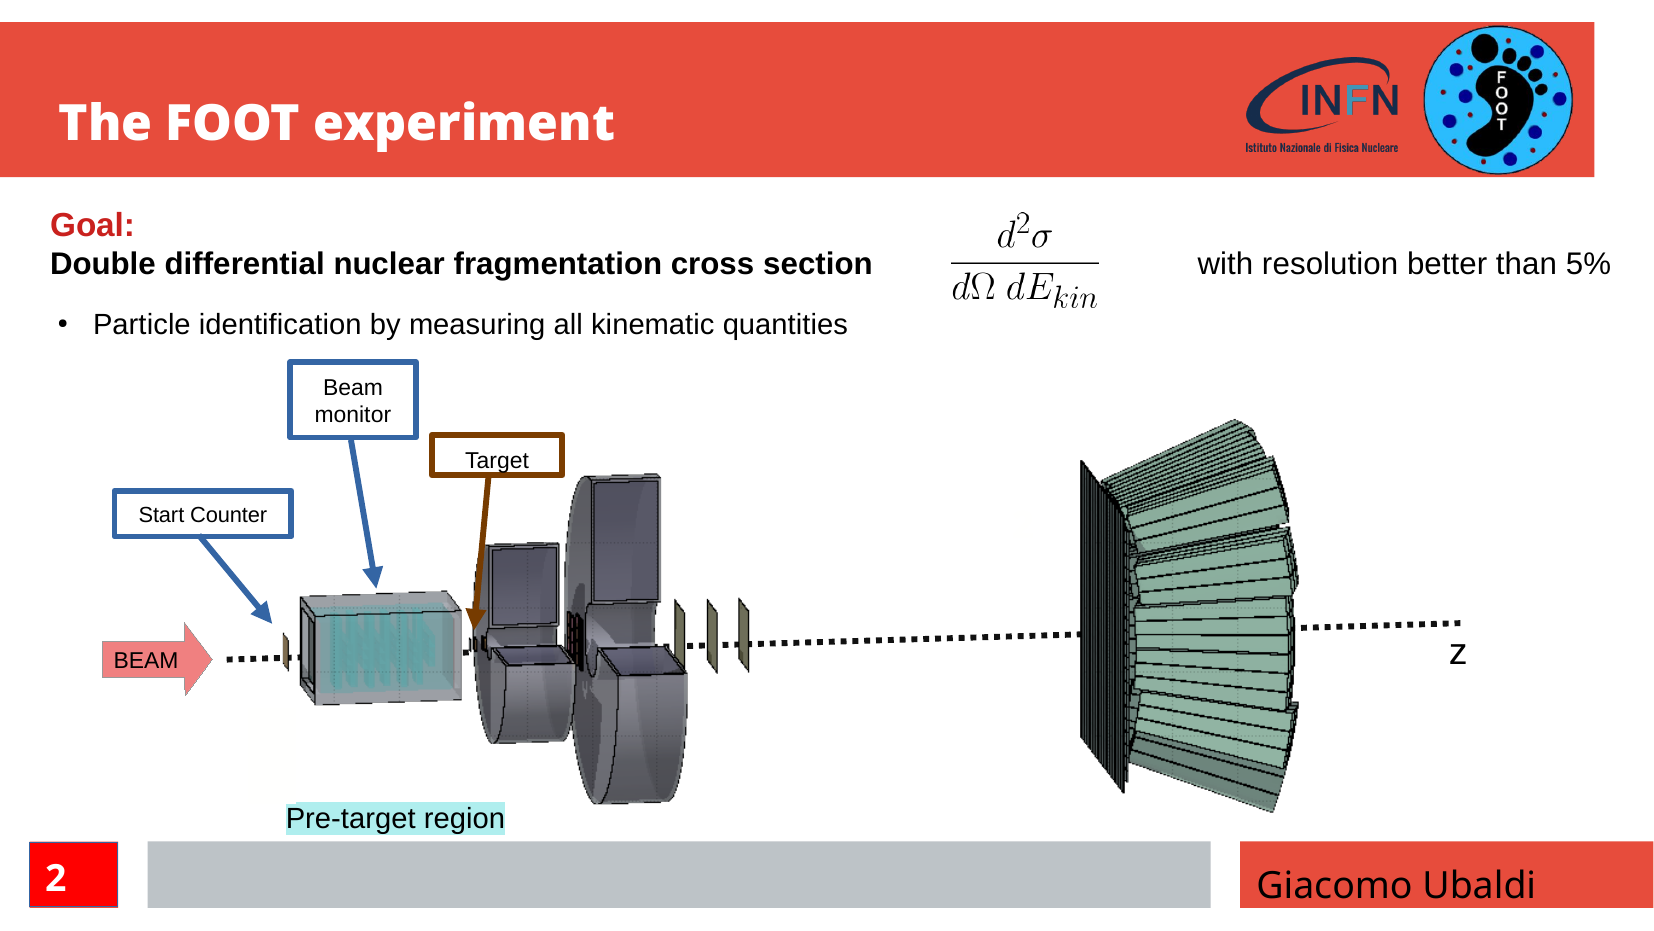

# The FOOT experiment
Goal:
Double differential nuclear fragmentation cross section with resolution better than 5%
Particle identification by measuring all kinematic quantities
Beam
monitor
Target
Start Counter
2
z
BEAM
Pre-target region
41
2
Giacomo Ubaldi